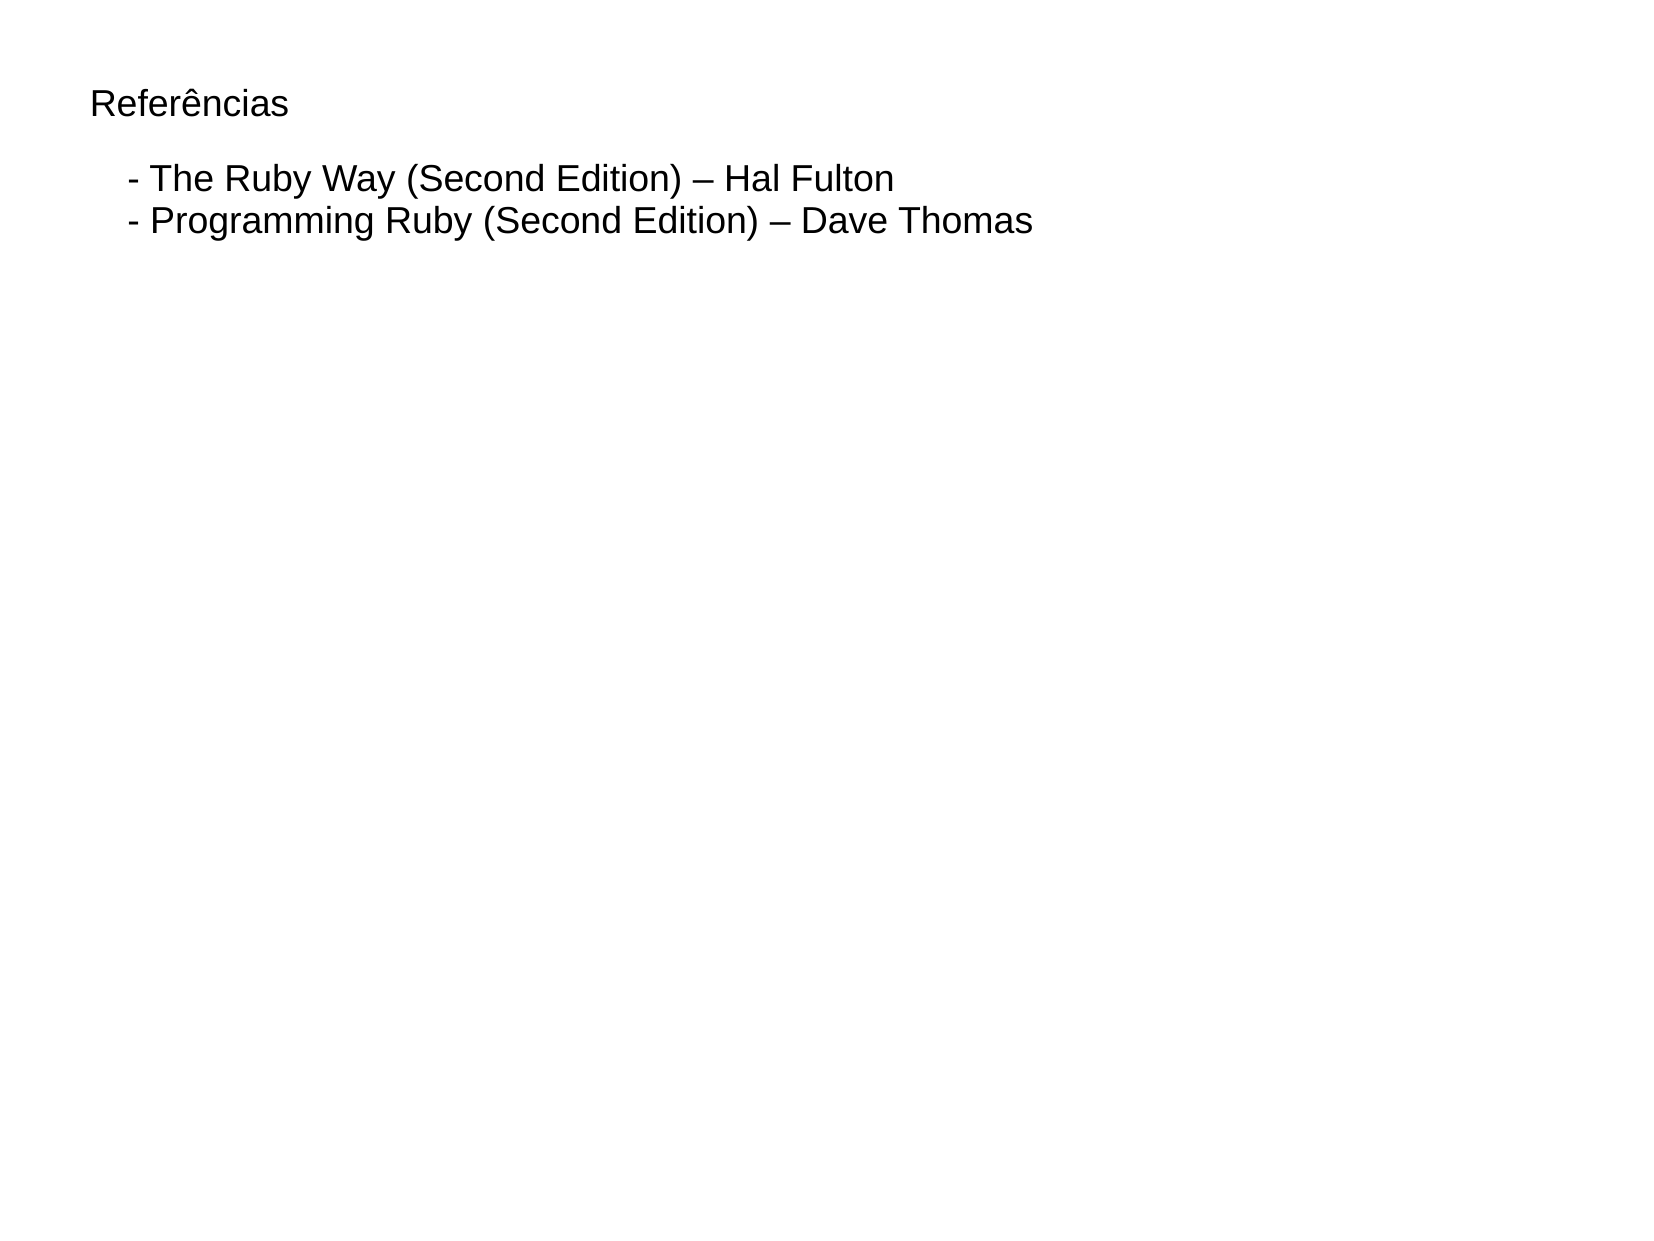

Referências
- The Ruby Way (Second Edition) – Hal Fulton
- Programming Ruby (Second Edition) – Dave Thomas